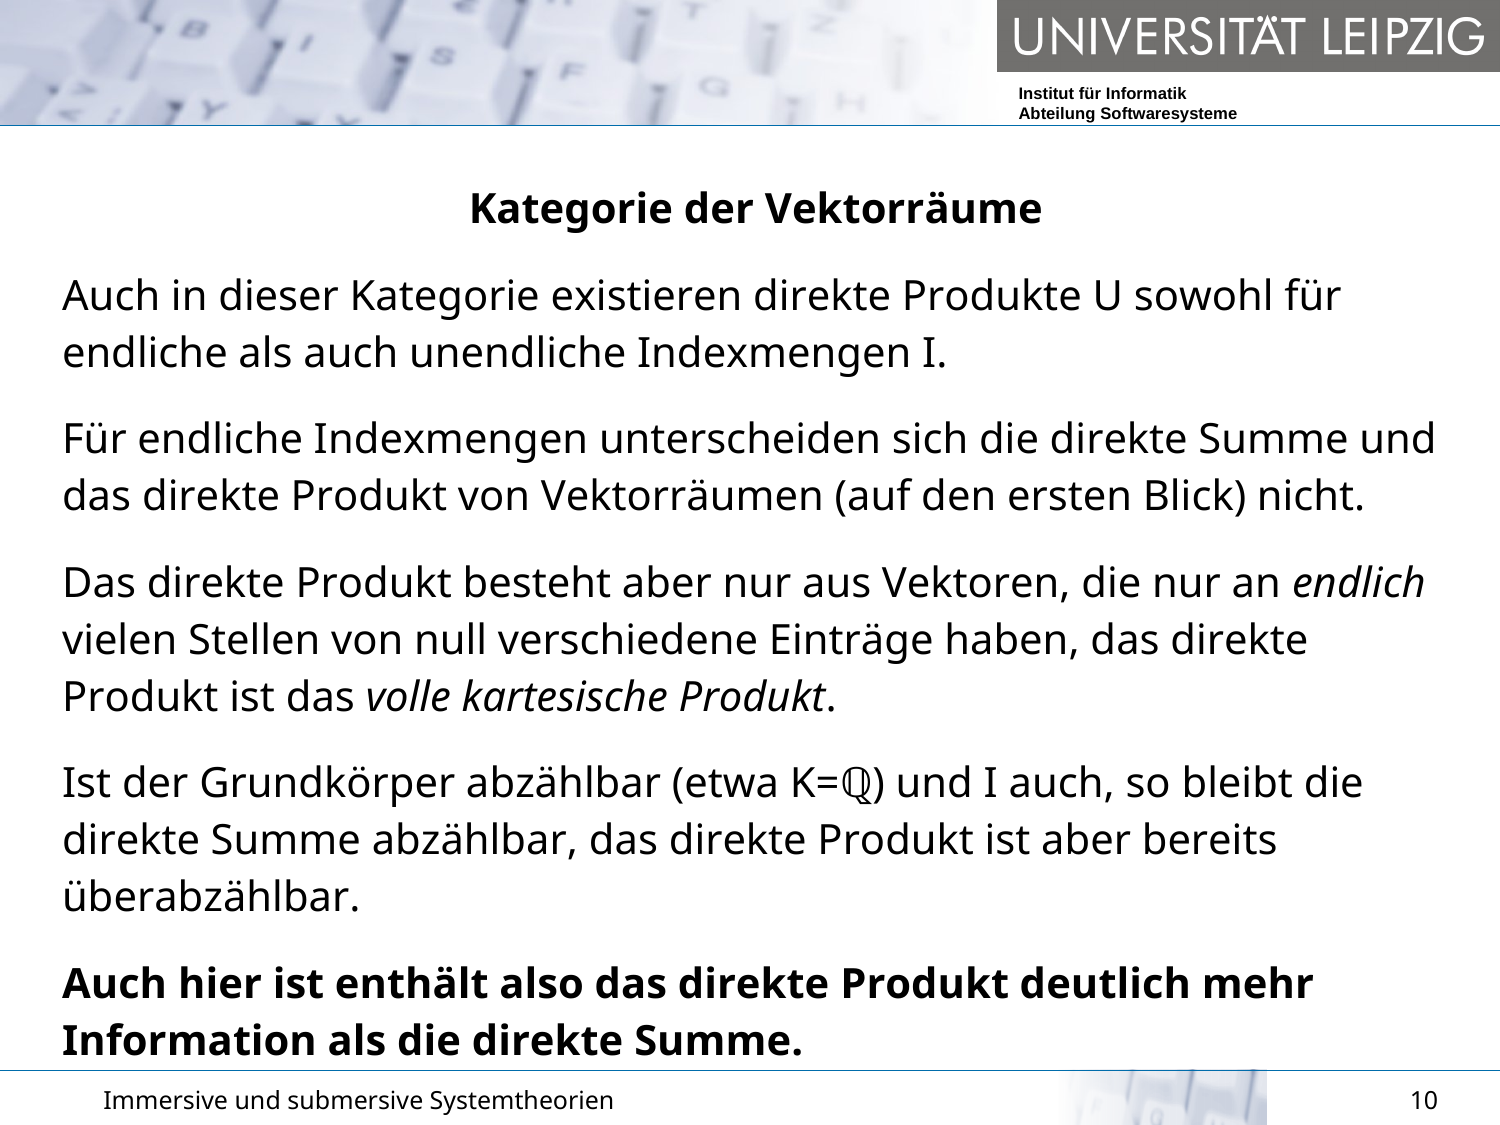

# Kategorie der Vektorräume
Auch in dieser Kategorie existieren direkte Produkte U sowohl für endliche als auch unendliche Indexmengen I.
Für endliche Indexmengen unterscheiden sich die direkte Summe und das direkte Produkt von Vektorräumen (auf den ersten Blick) nicht.
Das direkte Produkt besteht aber nur aus Vektoren, die nur an endlich vielen Stellen von null verschiedene Einträge haben, das direkte Produkt ist das volle kartesische Produkt.
Ist der Grundkörper abzählbar (etwa K=ℚ) und I auch, so bleibt die direkte Summe abzählbar, das direkte Produkt ist aber bereits überabzählbar.
Auch hier ist enthält also das direkte Produkt deutlich mehr Information als die direkte Summe.
Immersive und submersive Systemtheorien
10